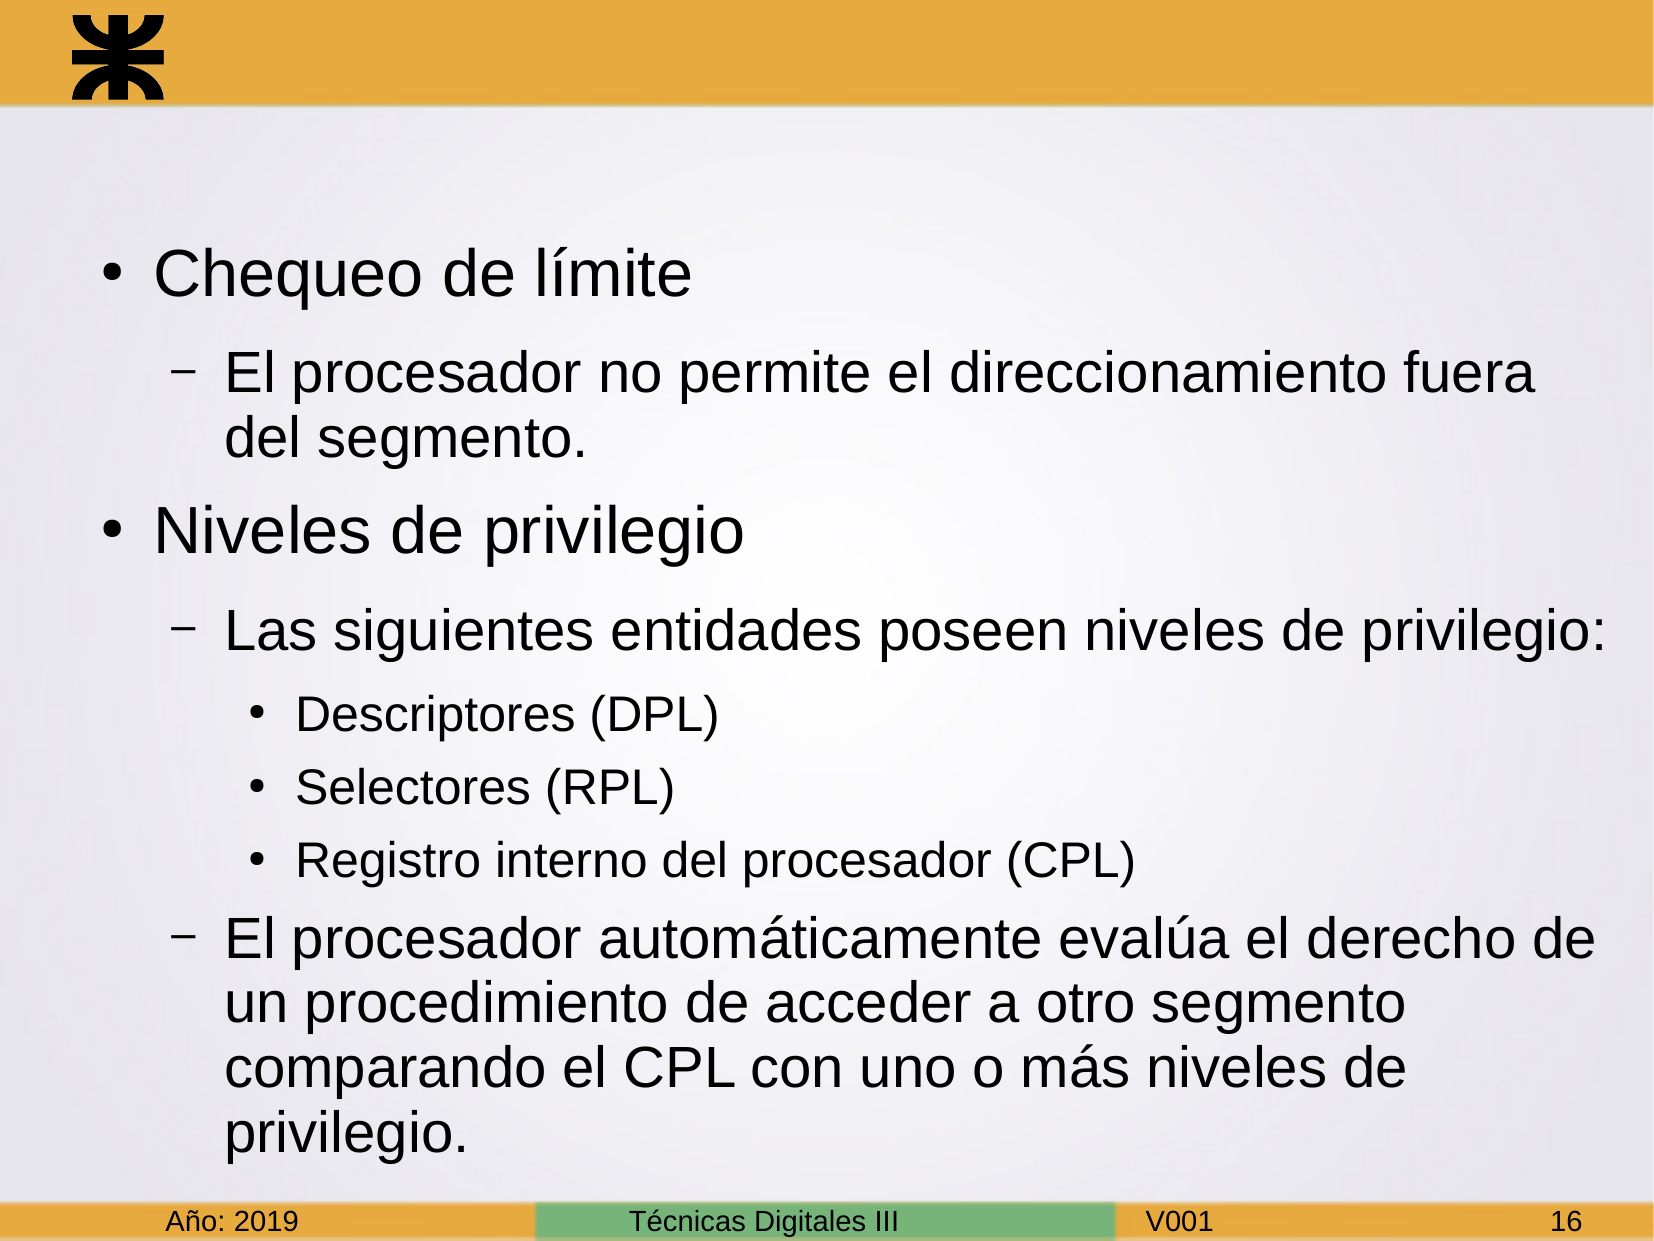

#
Chequeo de límite
El procesador no permite el direccionamiento fuera del segmento.
Niveles de privilegio
Las siguientes entidades poseen niveles de privilegio:
Descriptores (DPL)
Selectores (RPL)
Registro interno del procesador (CPL)
El procesador automáticamente evalúa el derecho de un procedimiento de acceder a otro segmento comparando el CPL con uno o más niveles de privilegio.
2013
Técnicas Digitales III
16